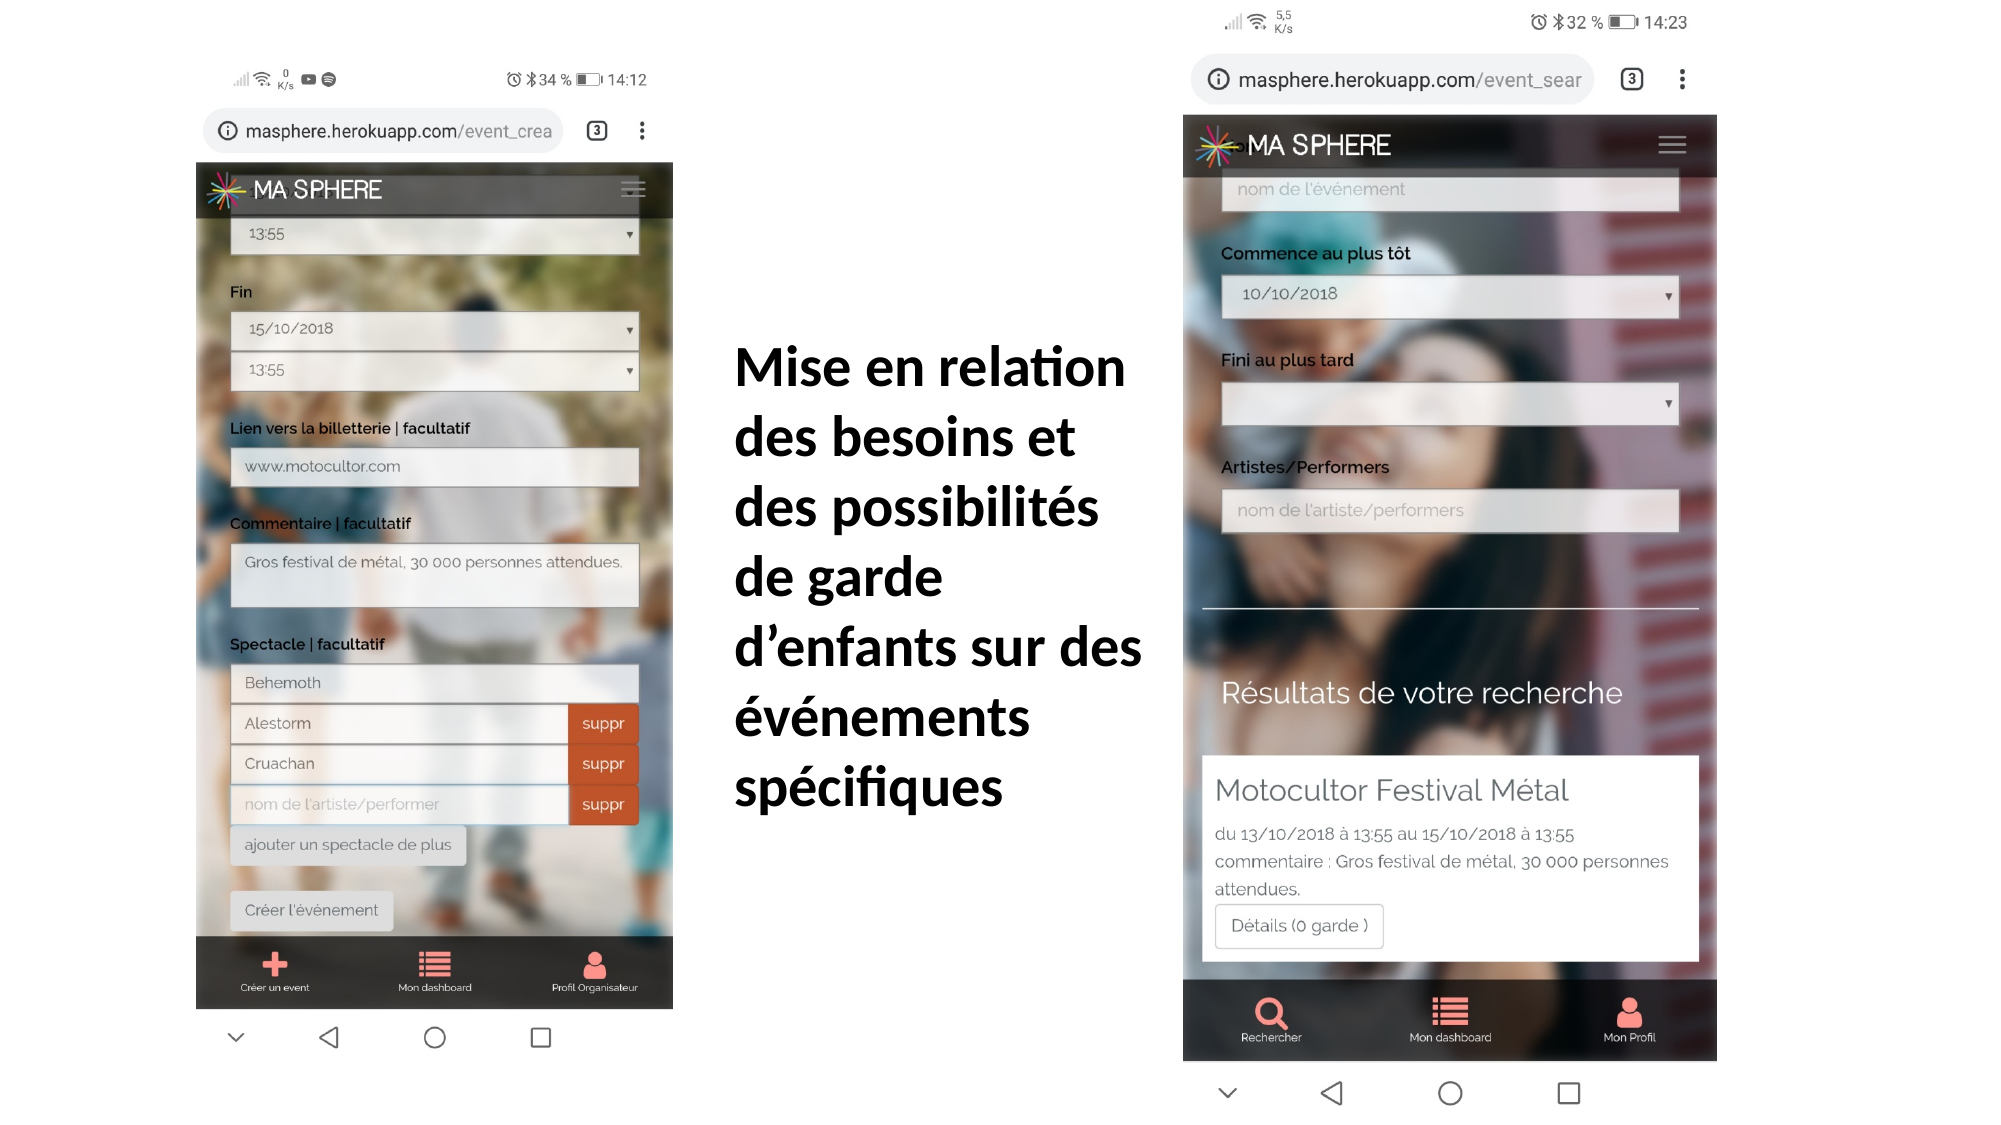

Mise en relation des besoins et des possibilités de garde d’enfants sur des événements spécifiques